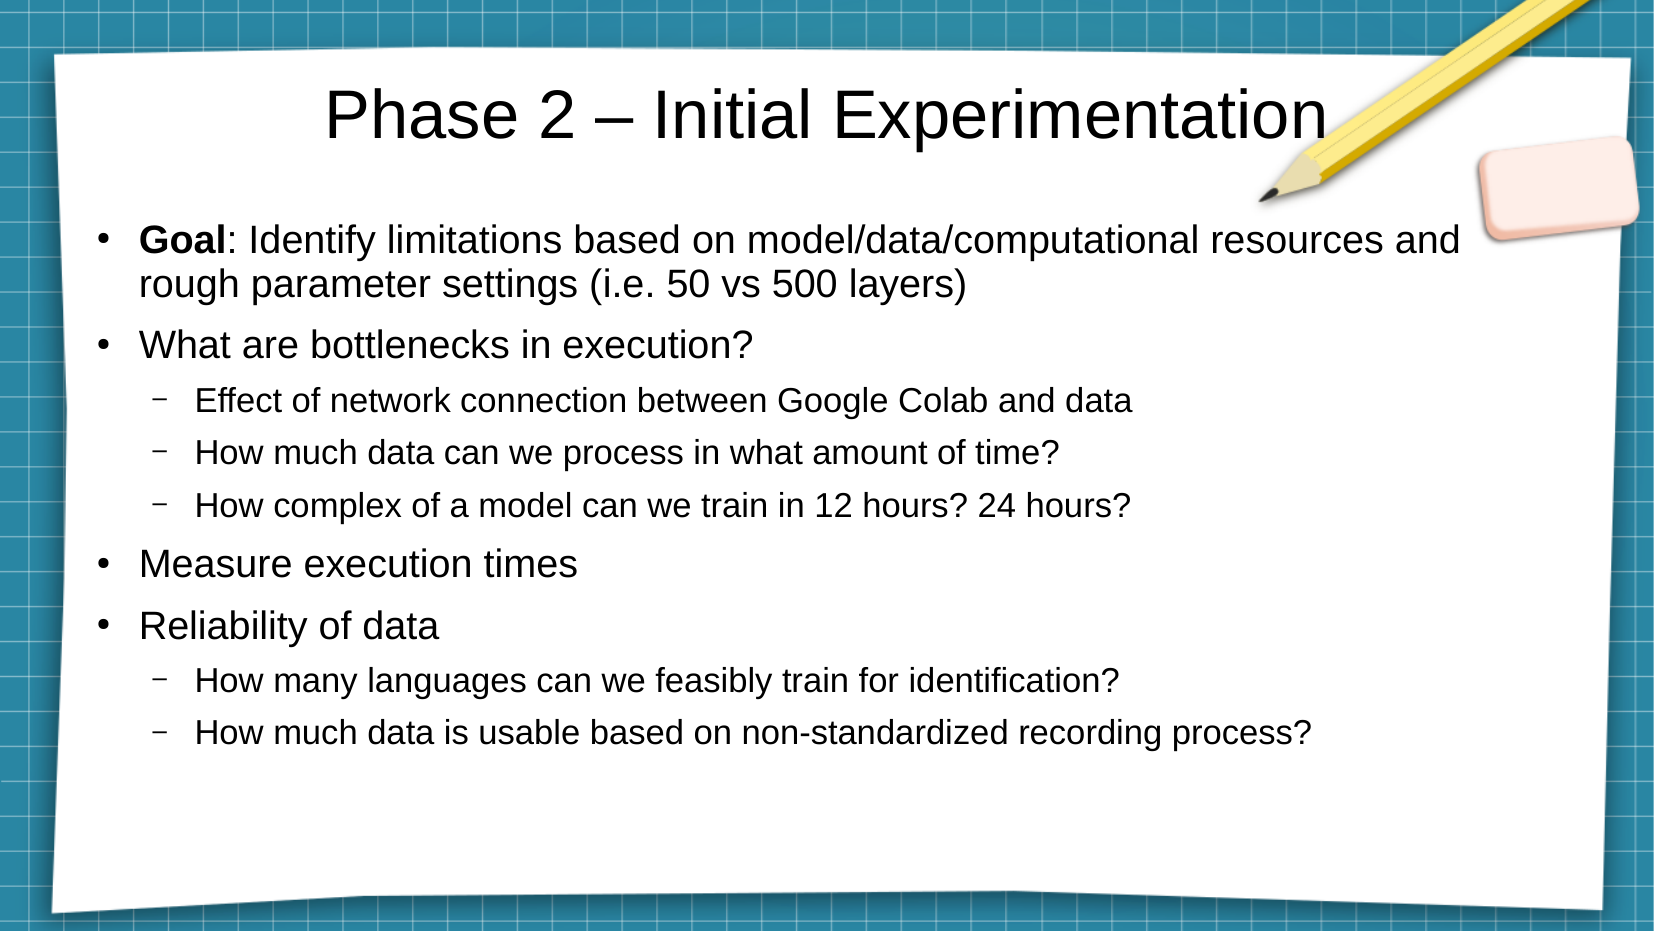

# Phase 2 – Initial Experimentation
Goal: Identify limitations based on model/data/computational resources and rough parameter settings (i.e. 50 vs 500 layers)
What are bottlenecks in execution?
Effect of network connection between Google Colab and data
How much data can we process in what amount of time?
How complex of a model can we train in 12 hours? 24 hours?
Measure execution times
Reliability of data
How many languages can we feasibly train for identification?
How much data is usable based on non-standardized recording process?